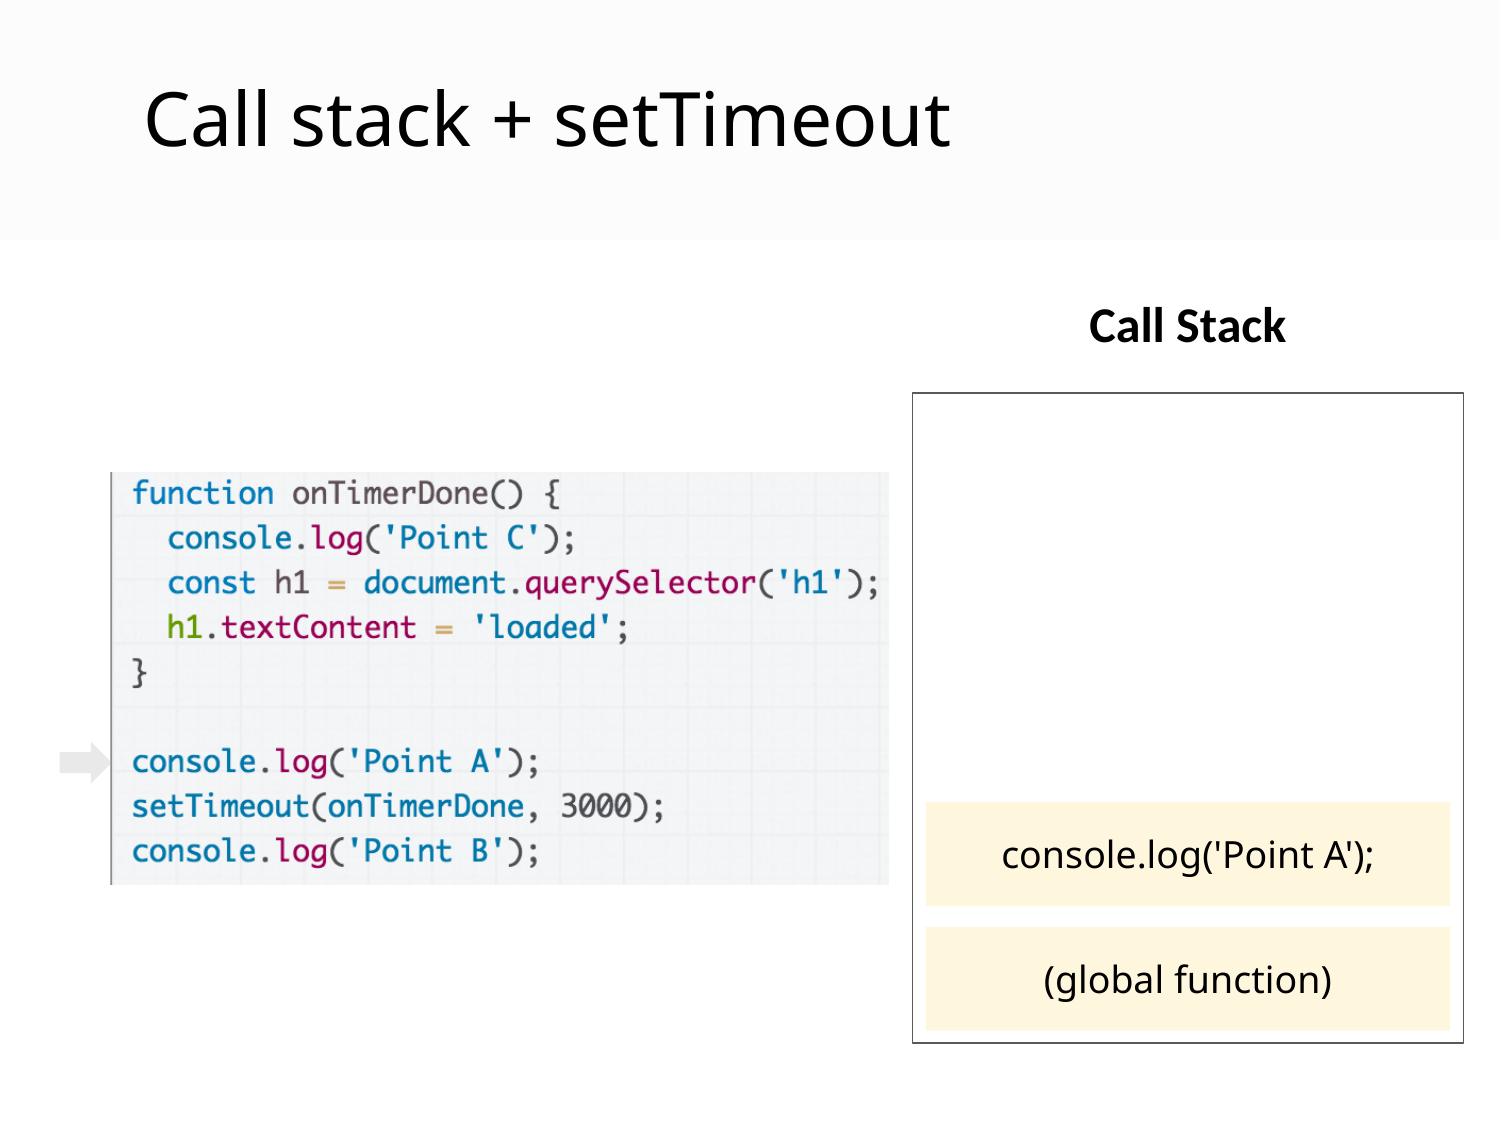

# Call stack + setTimeout
Call Stack
console.log('Point A');
(global function)